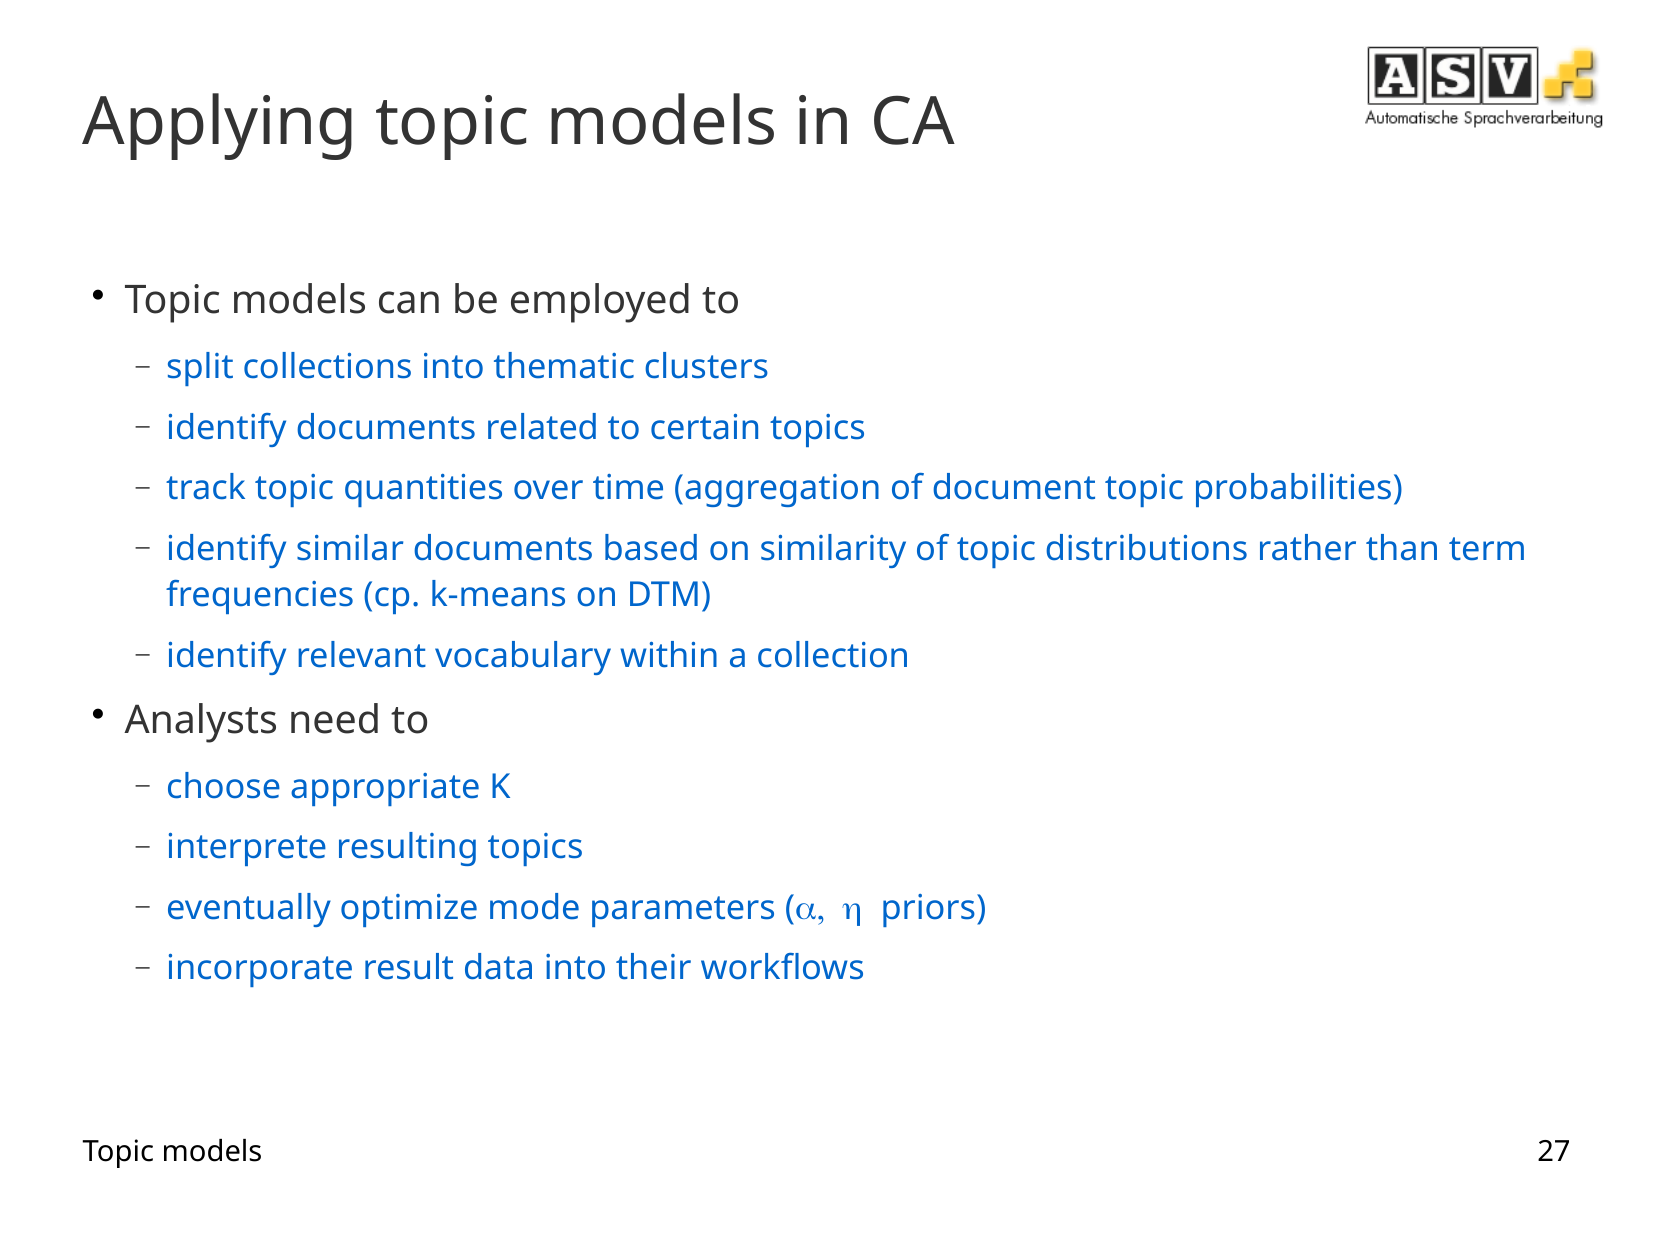

# Applying topic models in CA
Topic models can be employed to
split collections into thematic clusters
identify documents related to certain topics
track topic quantities over time (aggregation of document topic probabilities)
identify similar documents based on similarity of topic distributions rather than term frequencies (cp. k-means on DTM)
identify relevant vocabulary within a collection
Analysts need to
choose appropriate K
interprete resulting topics
eventually optimize mode parameters (,  priors)
incorporate result data into their workflows
Topic models
27